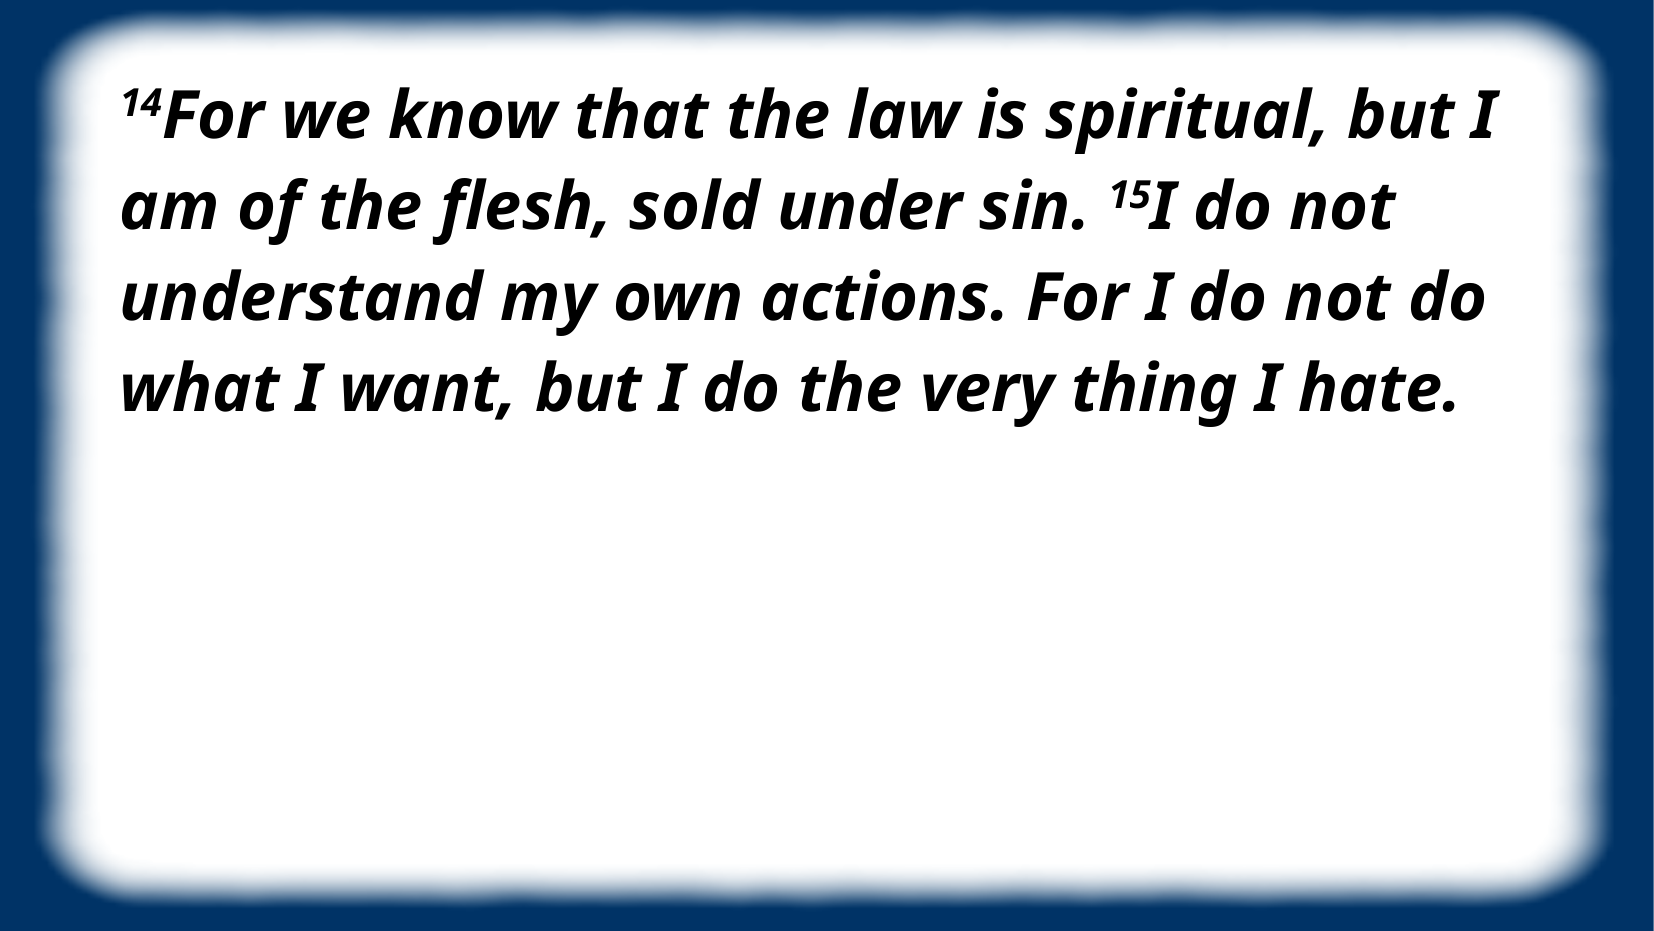

14For we know that the law is spiritual, but I am of the flesh, sold under sin. 15I do not understand my own actions. For I do not do what I want, but I do the very thing I hate.